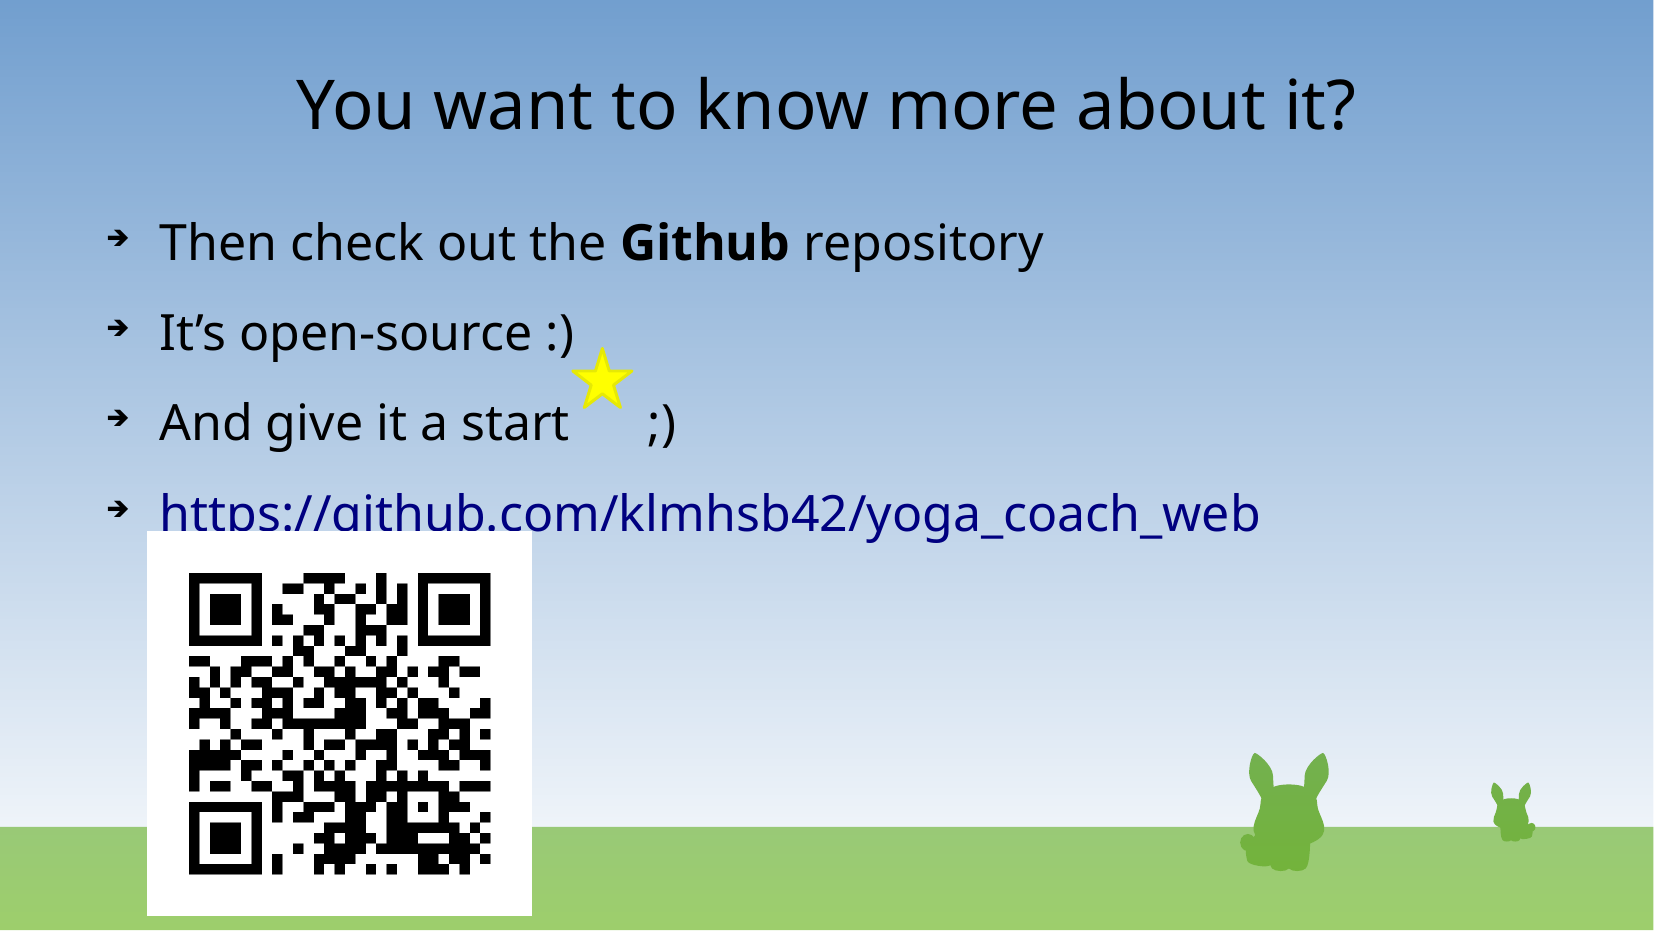

# You want to know more about it?
Then check out the Github repository
It’s open-source :)
And give it a start ;)
https://github.com/klmhsb42/yoga_coach_web